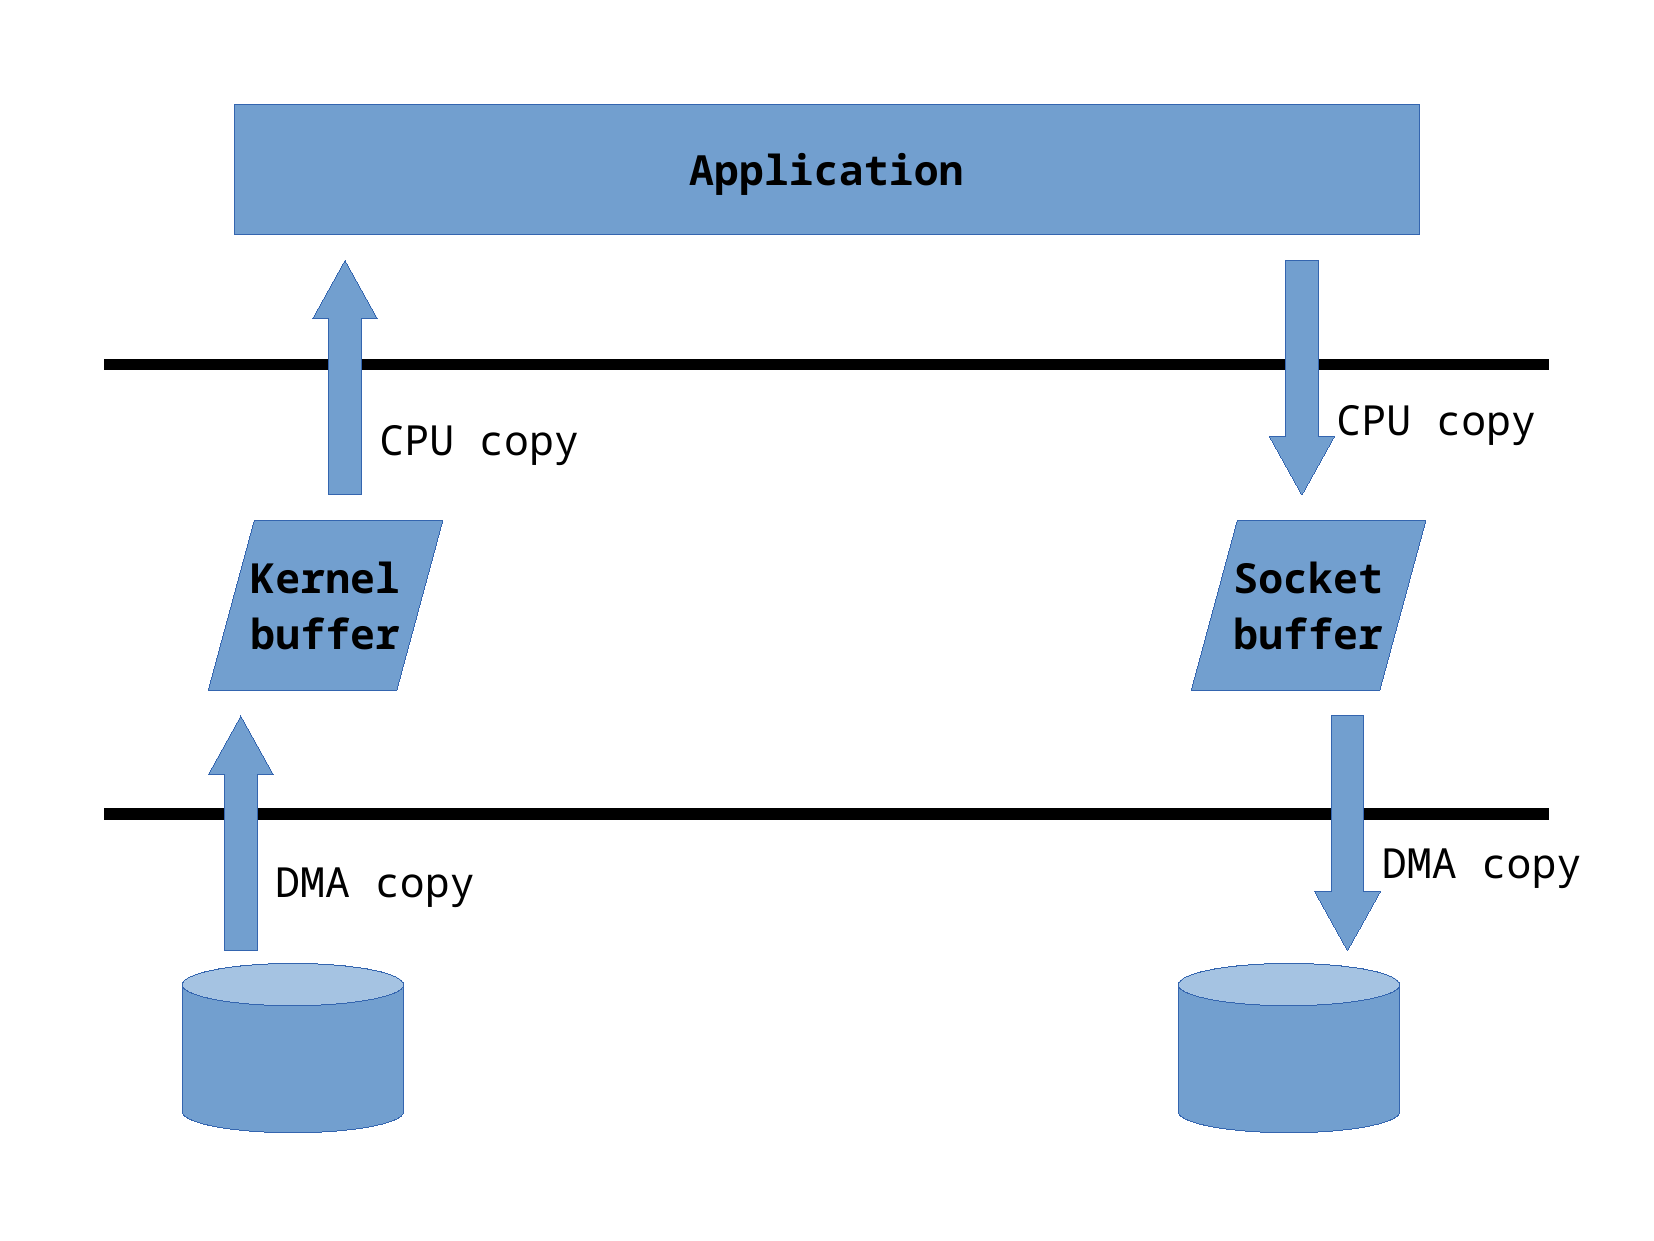

Application
CPU copy
CPU copy
Kernel
buffer
Socket
buffer
DMA copy
DMA copy